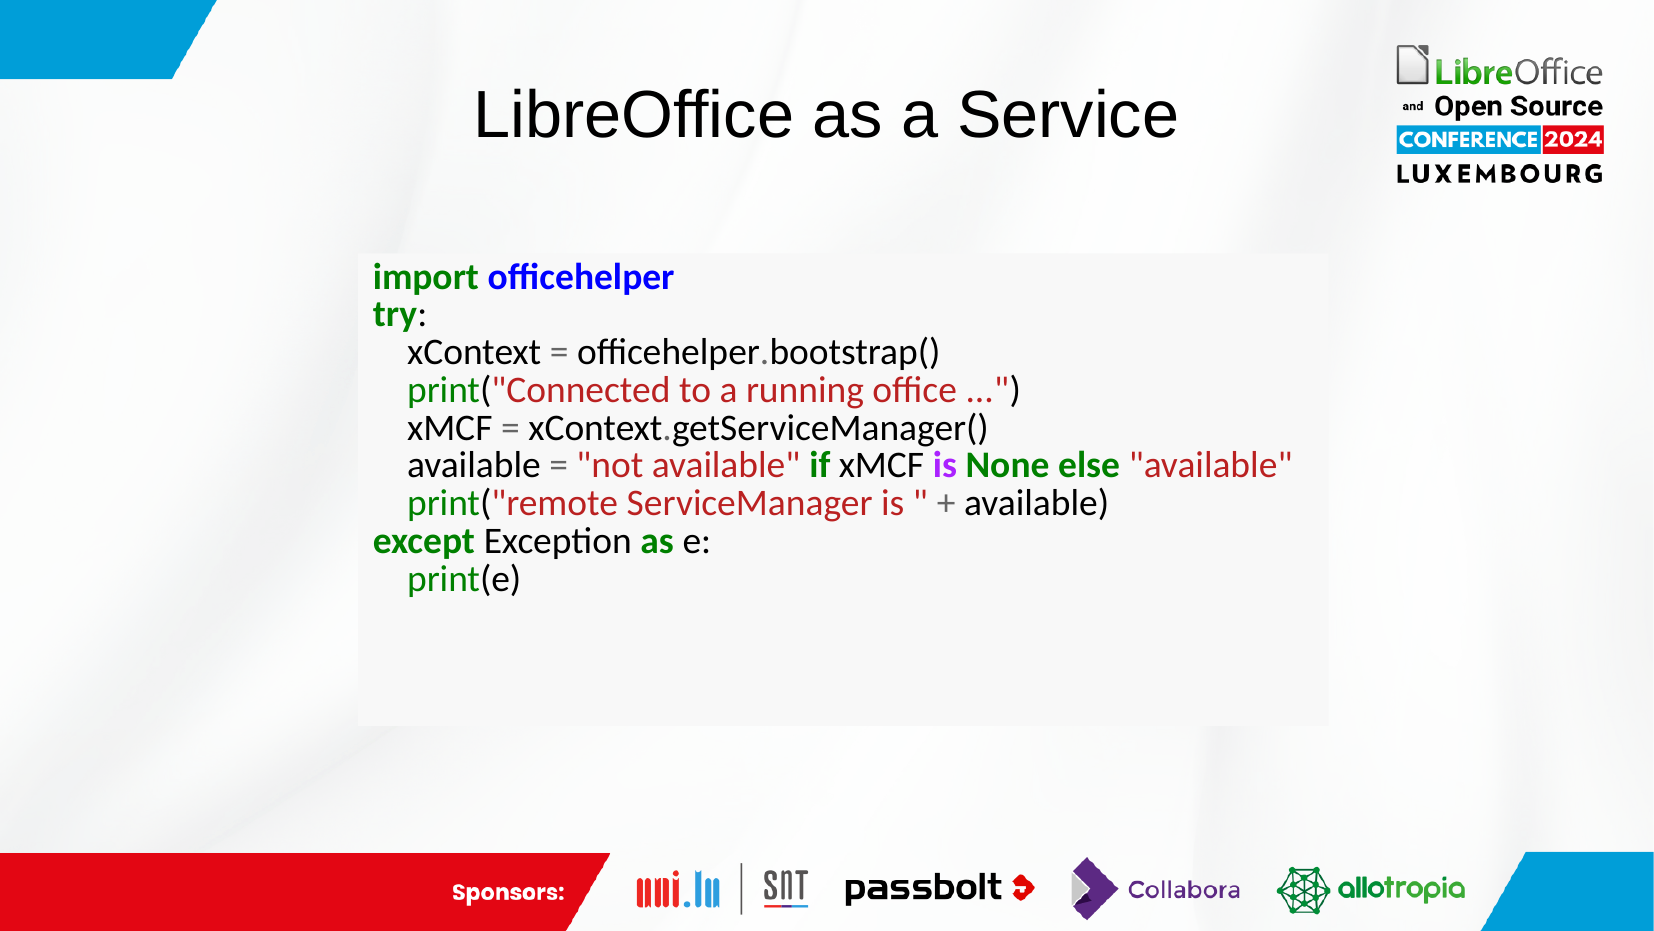

# LibreOffice as a Service
import officehelper
try:
 xContext = officehelper.bootstrap()
 print("Connected to a running office ...")
 xMCF = xContext.getServiceManager()
 available = "not available" if xMCF is None else "available"
 print("remote ServiceManager is " + available)
except Exception as e:
 print(e)